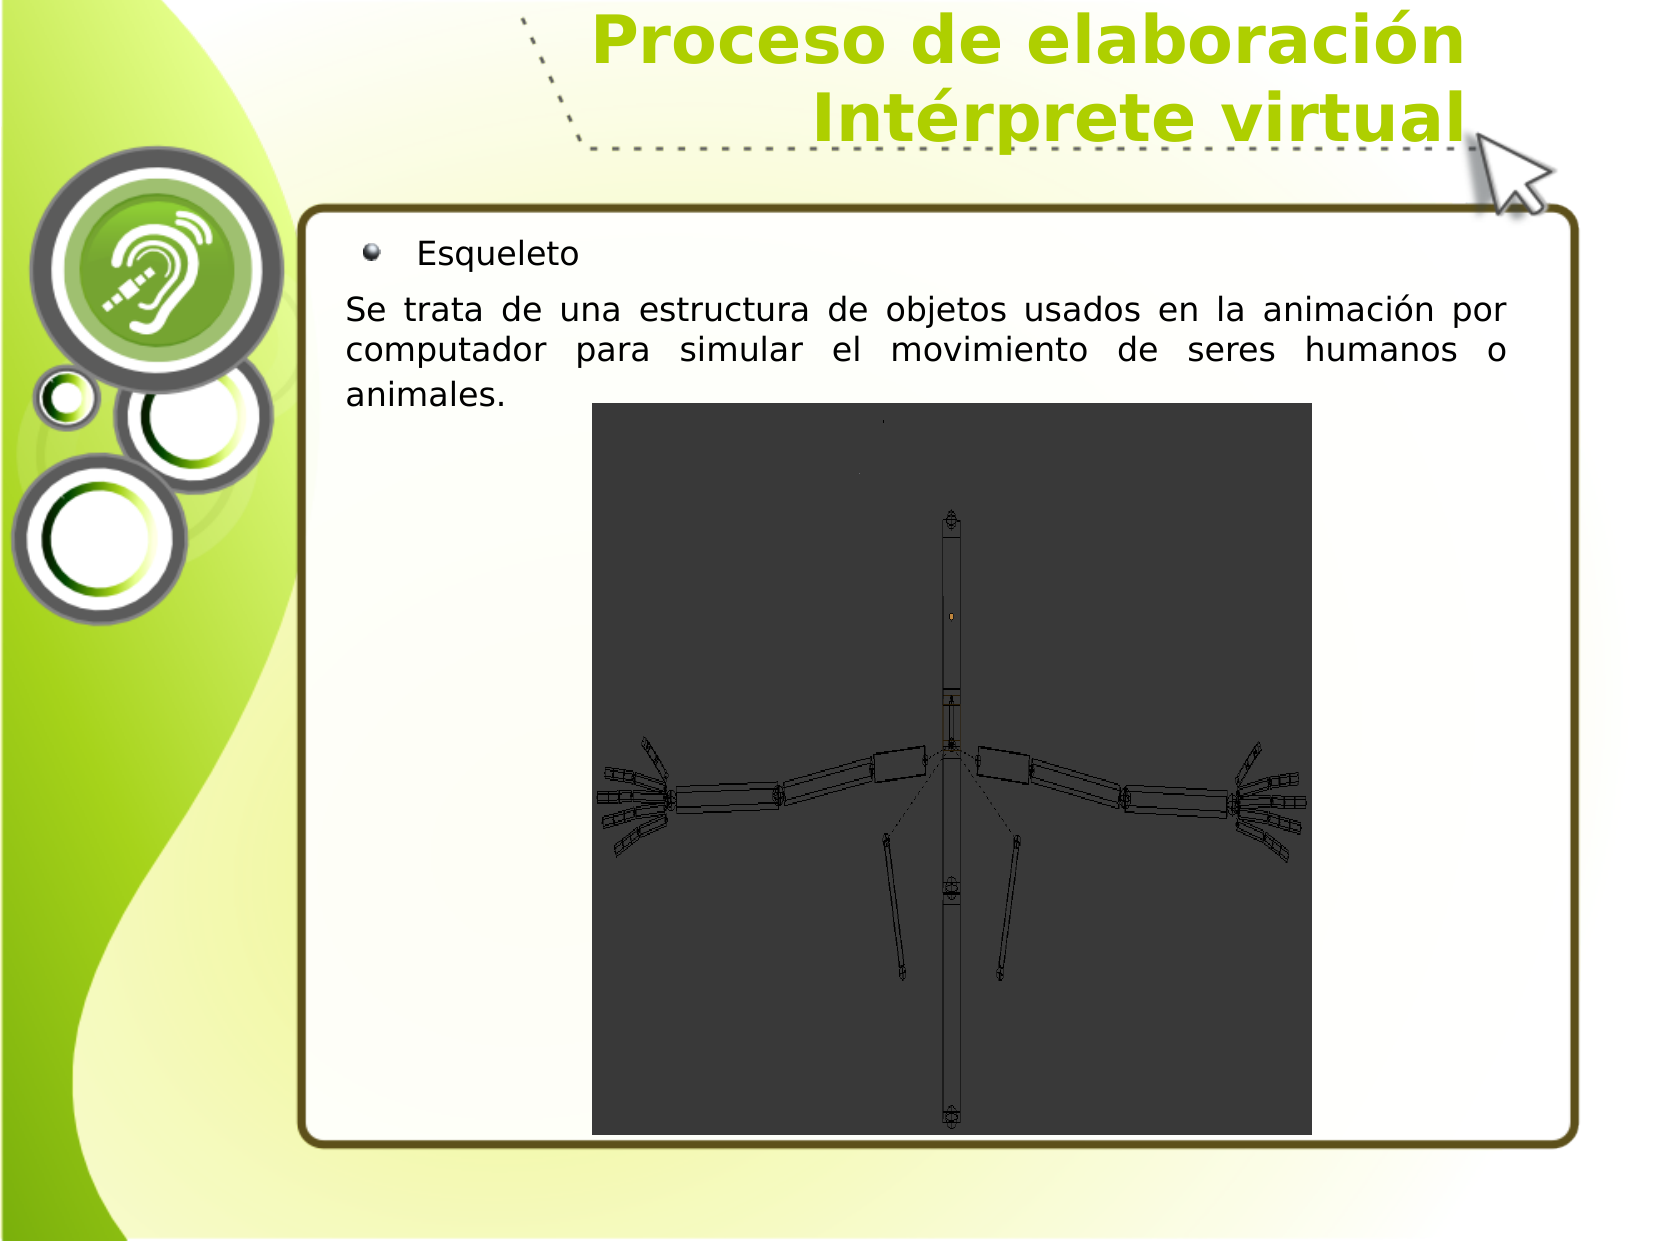

Proceso de elaboración
Intérprete virtual
Esqueleto
Se trata de una estructura de objetos usados en la animación por computador para simular el movimiento de seres humanos o animales.